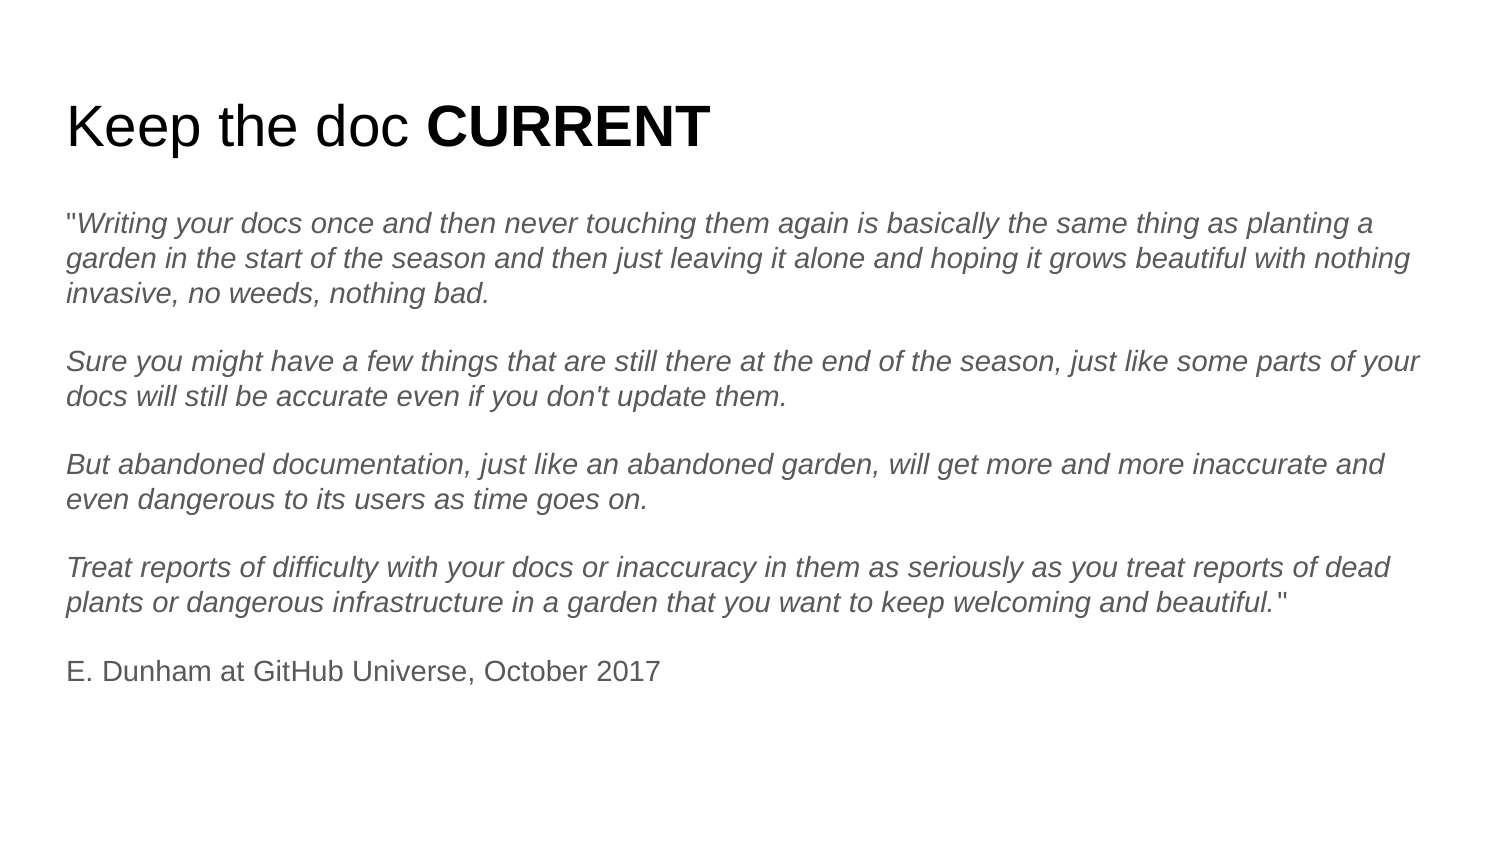

# Keep the doc CURRENT
"Writing your docs once and then never touching them again is basically the same thing as planting a garden in the start of the season and then just leaving it alone and hoping it grows beautiful with nothing invasive, no weeds, nothing bad.
Sure you might have a few things that are still there at the end of the season, just like some parts of your docs will still be accurate even if you don't update them.
But abandoned documentation, just like an abandoned garden, will get more and more inaccurate and even dangerous to its users as time goes on.
Treat reports of difficulty with your docs or inaccuracy in them as seriously as you treat reports of dead plants or dangerous infrastructure in a garden that you want to keep welcoming and beautiful.''
E. Dunham at GitHub Universe, October 2017